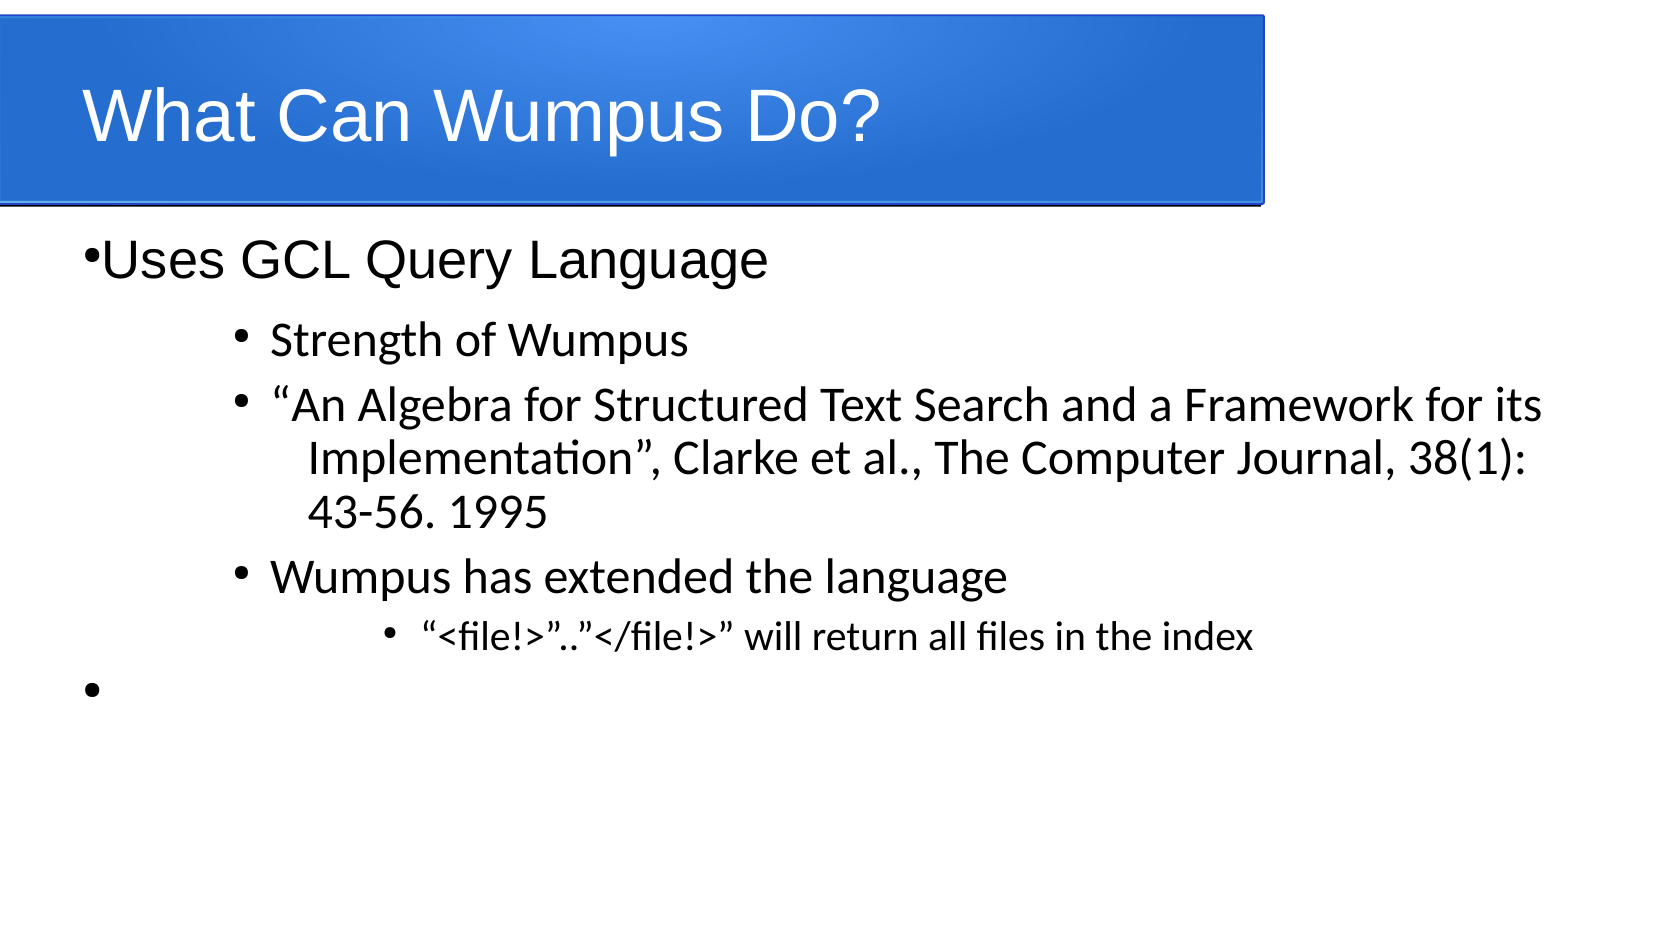

# What Can Wumpus Do?
Uses GCL Query Language
Strength of Wumpus
“An Algebra for Structured Text Search and a Framework for its Implementation”, Clarke et al., The Computer Journal, 38(1): 43-56. 1995
Wumpus has extended the language
“<file!>”..”</file!>” will return all files in the index